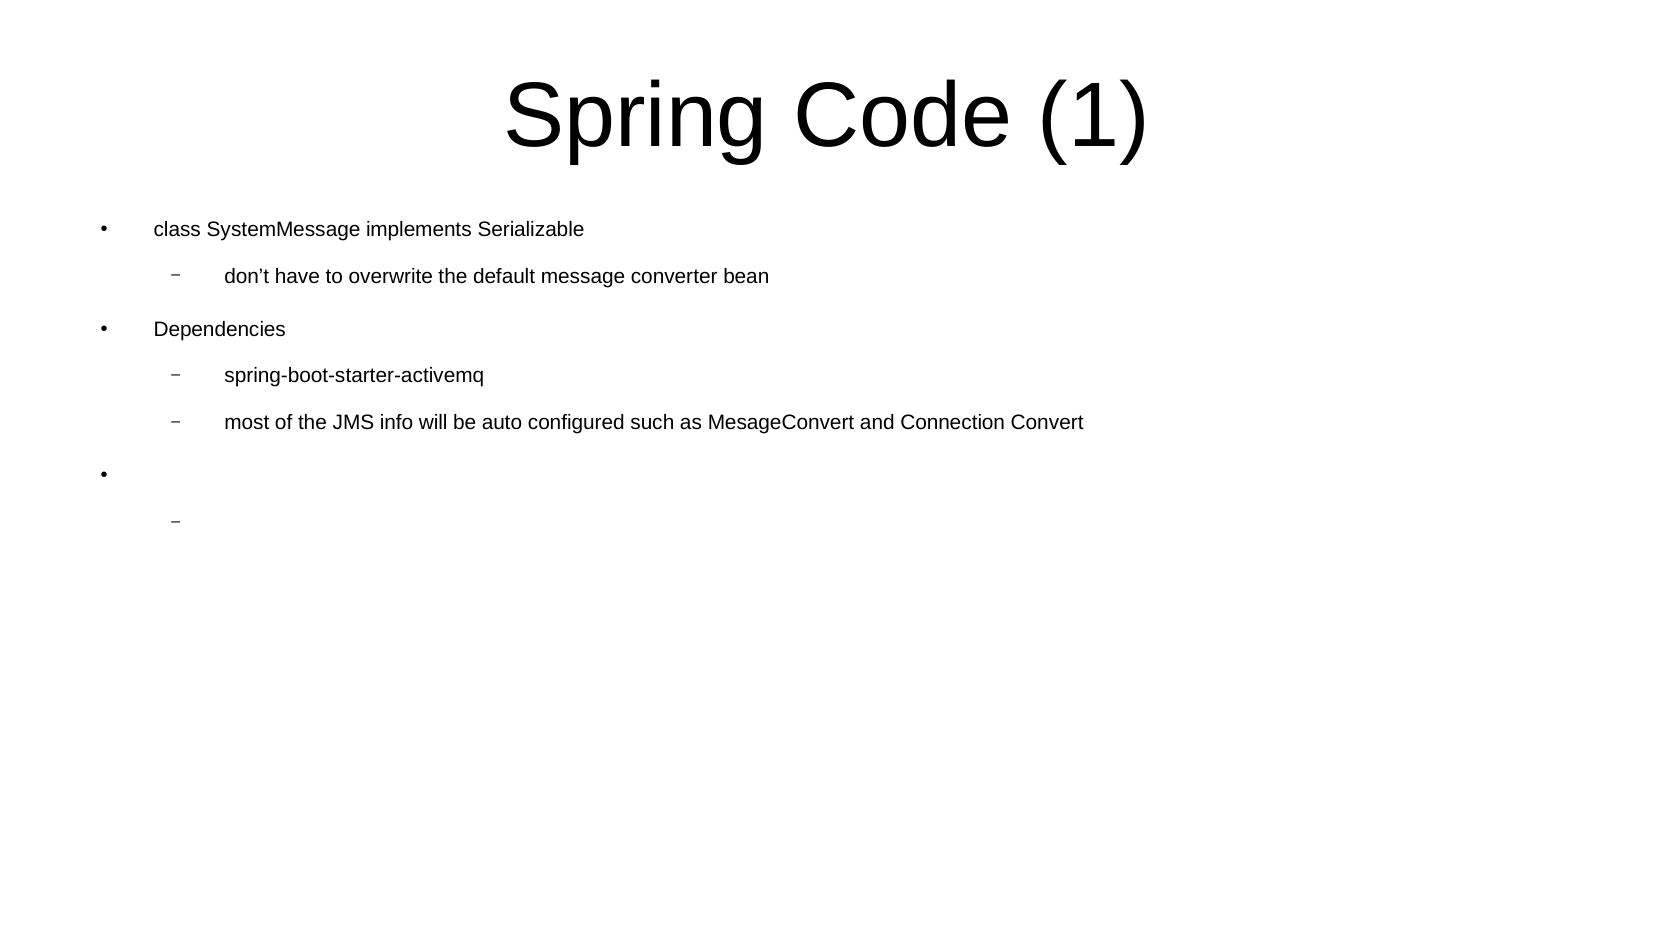

# Spring Code (1)
class SystemMessage implements Serializable
don’t have to overwrite the default message converter bean
Dependencies
spring-boot-starter-activemq
most of the JMS info will be auto configured such as MesageConvert and Connection Convert